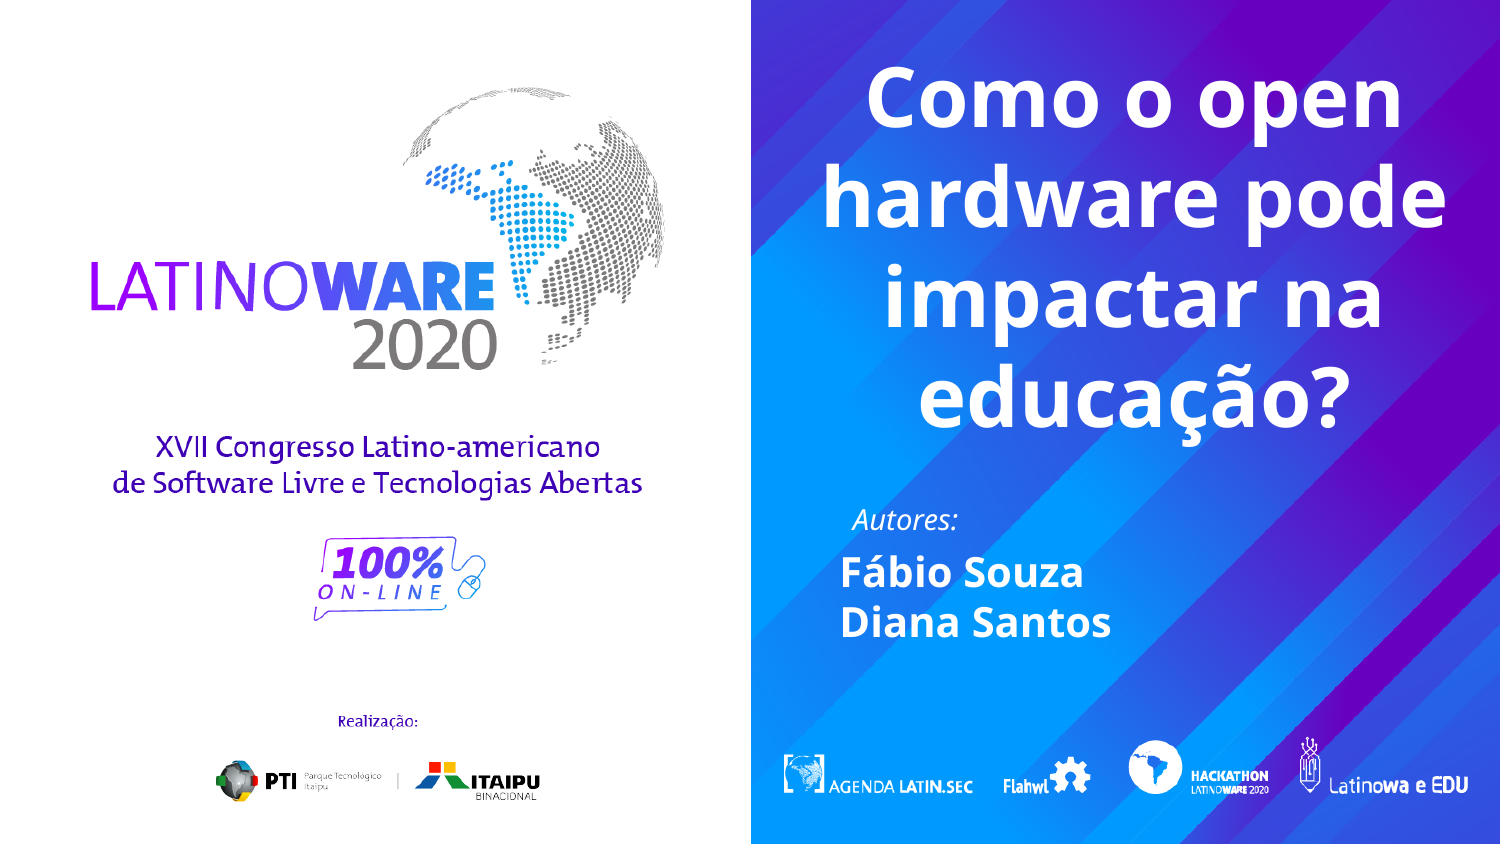

# Como o open hardware pode impactar na educação?
Fábio Souza
Diana Santos